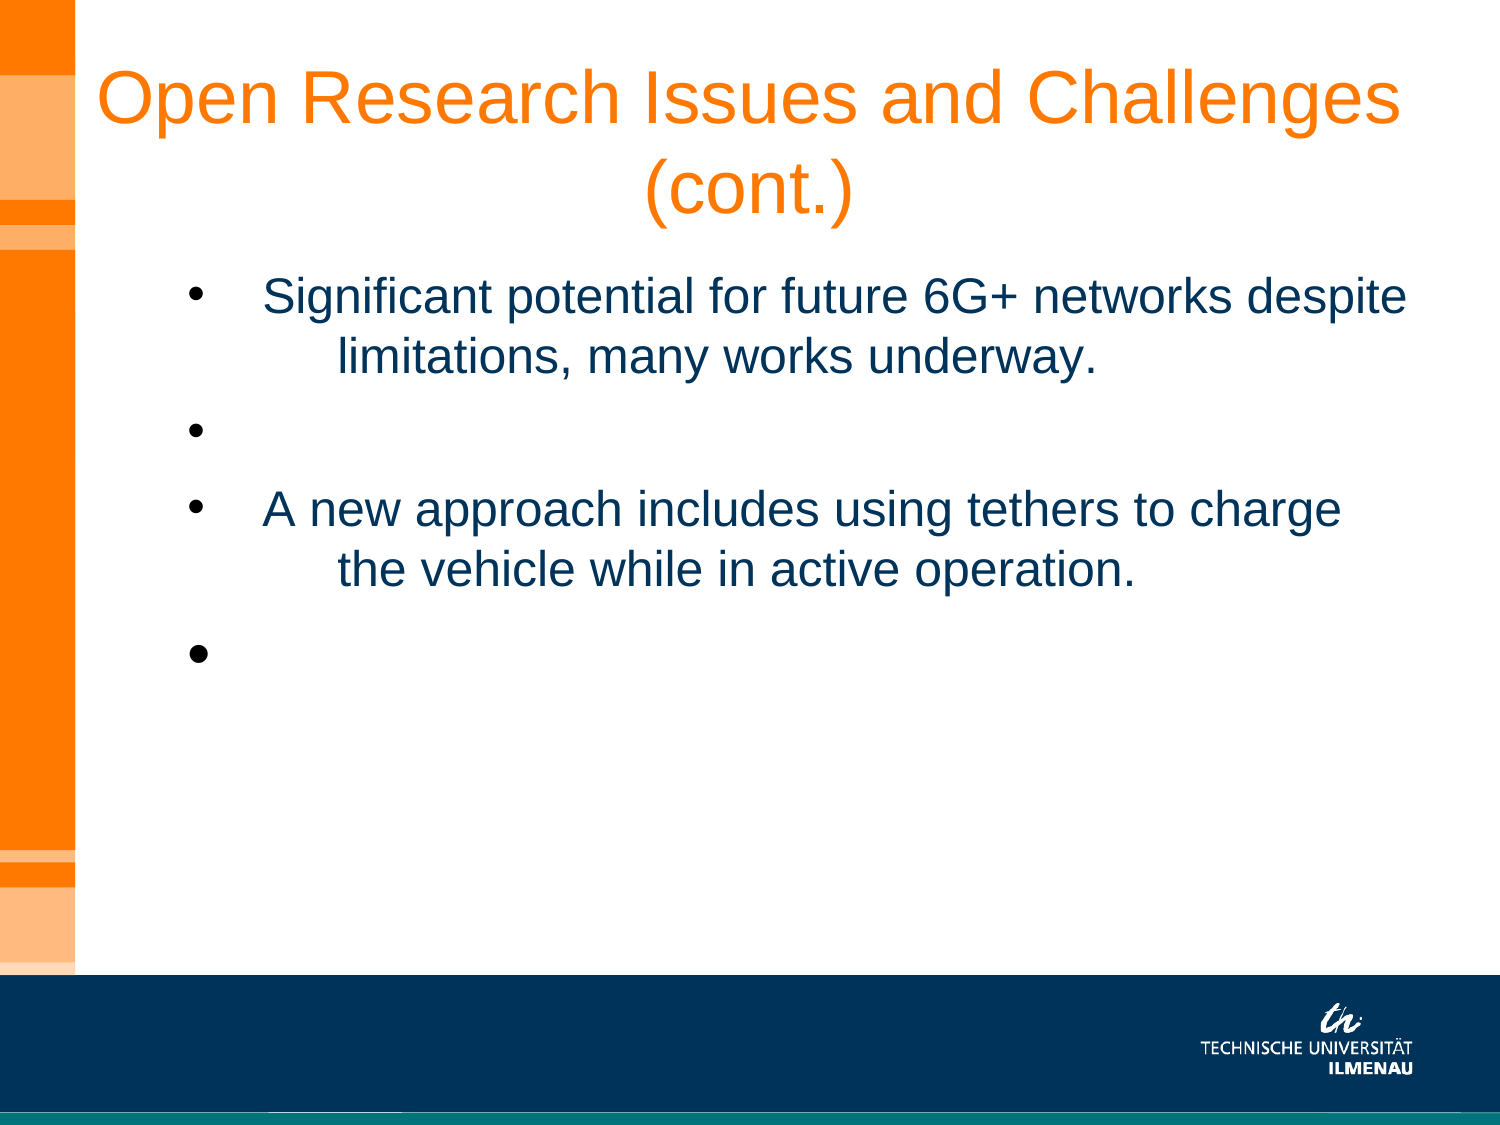

# Open Research Issues and Challenges (cont.)
Significant potential for future 6G+ networks despite limitations, many works underway.
A new approach includes using tethers to charge the vehicle while in active operation.